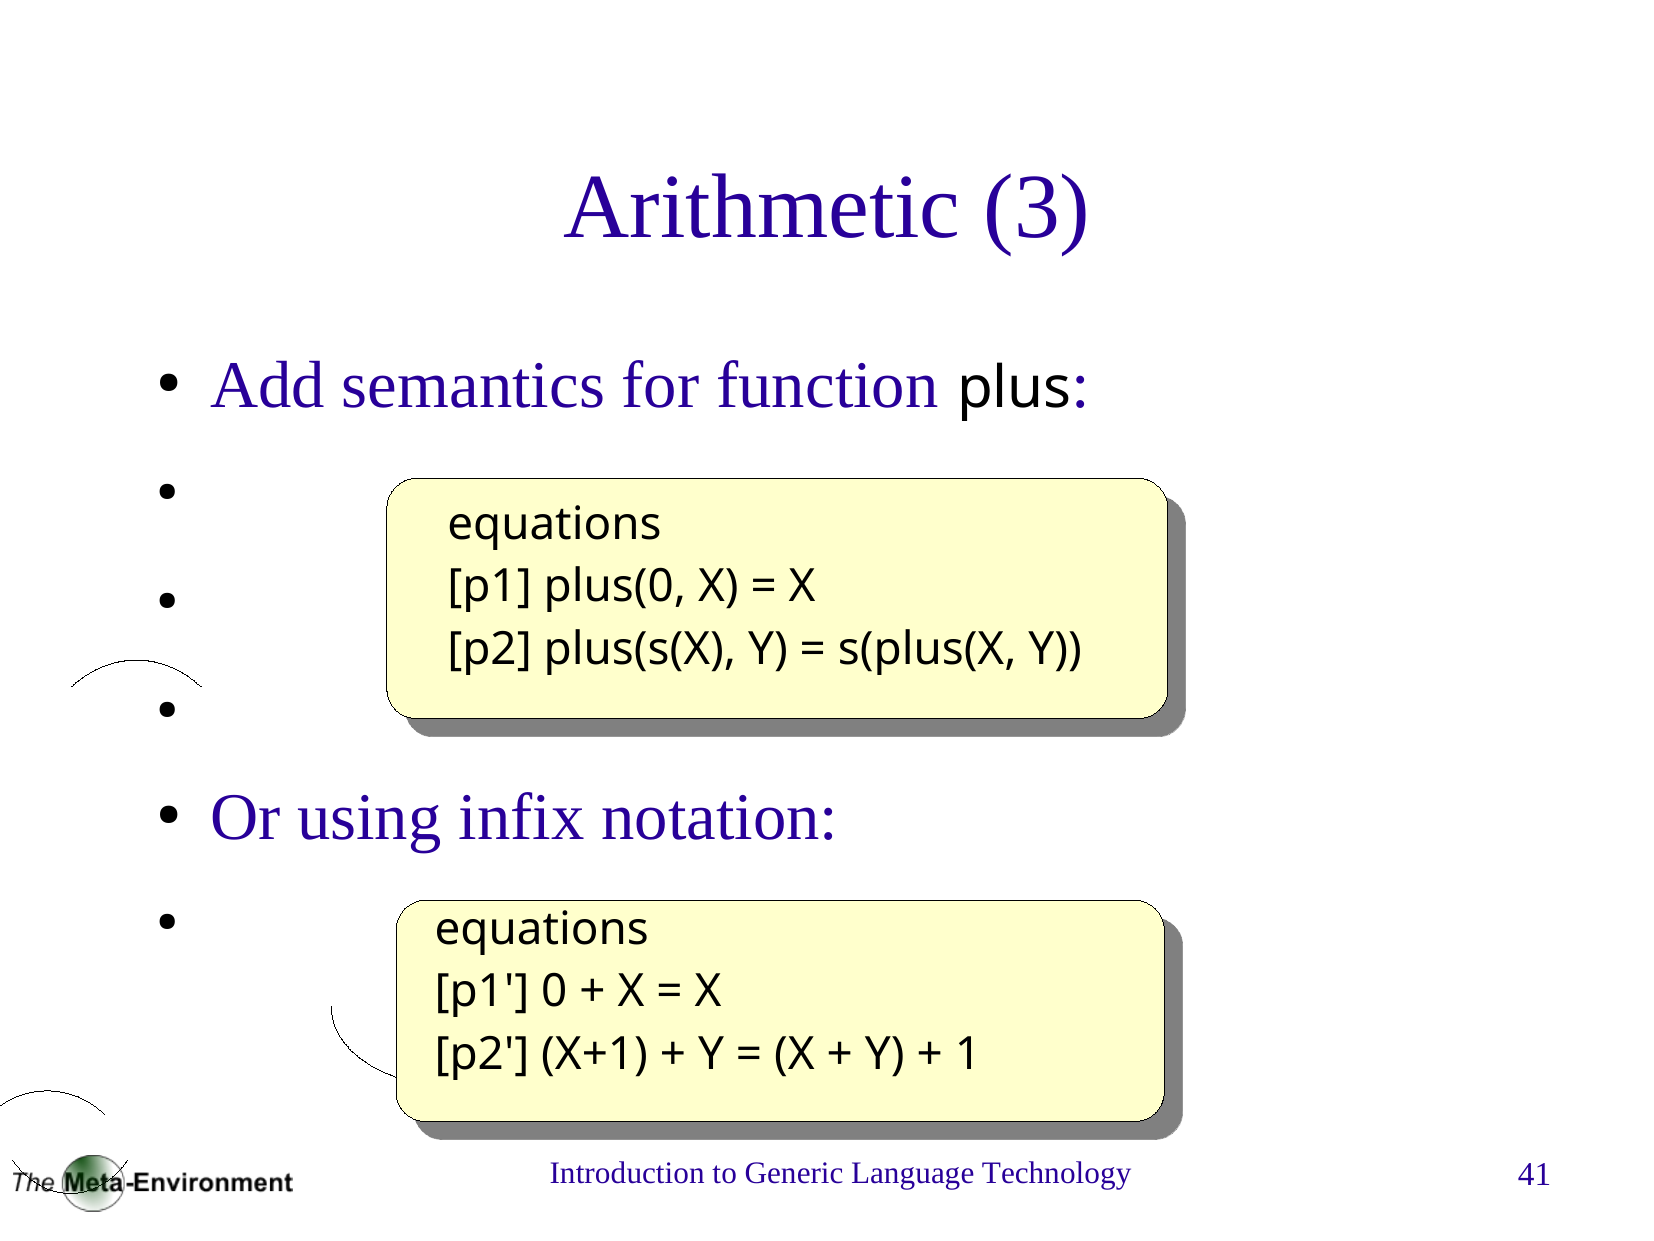

# Arithmetic (3)
Add semantics for function plus:
Or using infix notation:
equations
[p1] plus(0, X) = X
[p2] plus(s(X), Y) = s(plus(X, Y))
equations
[p1'] 0 + X = X
[p2'] (X+1) + Y = (X + Y) + 1